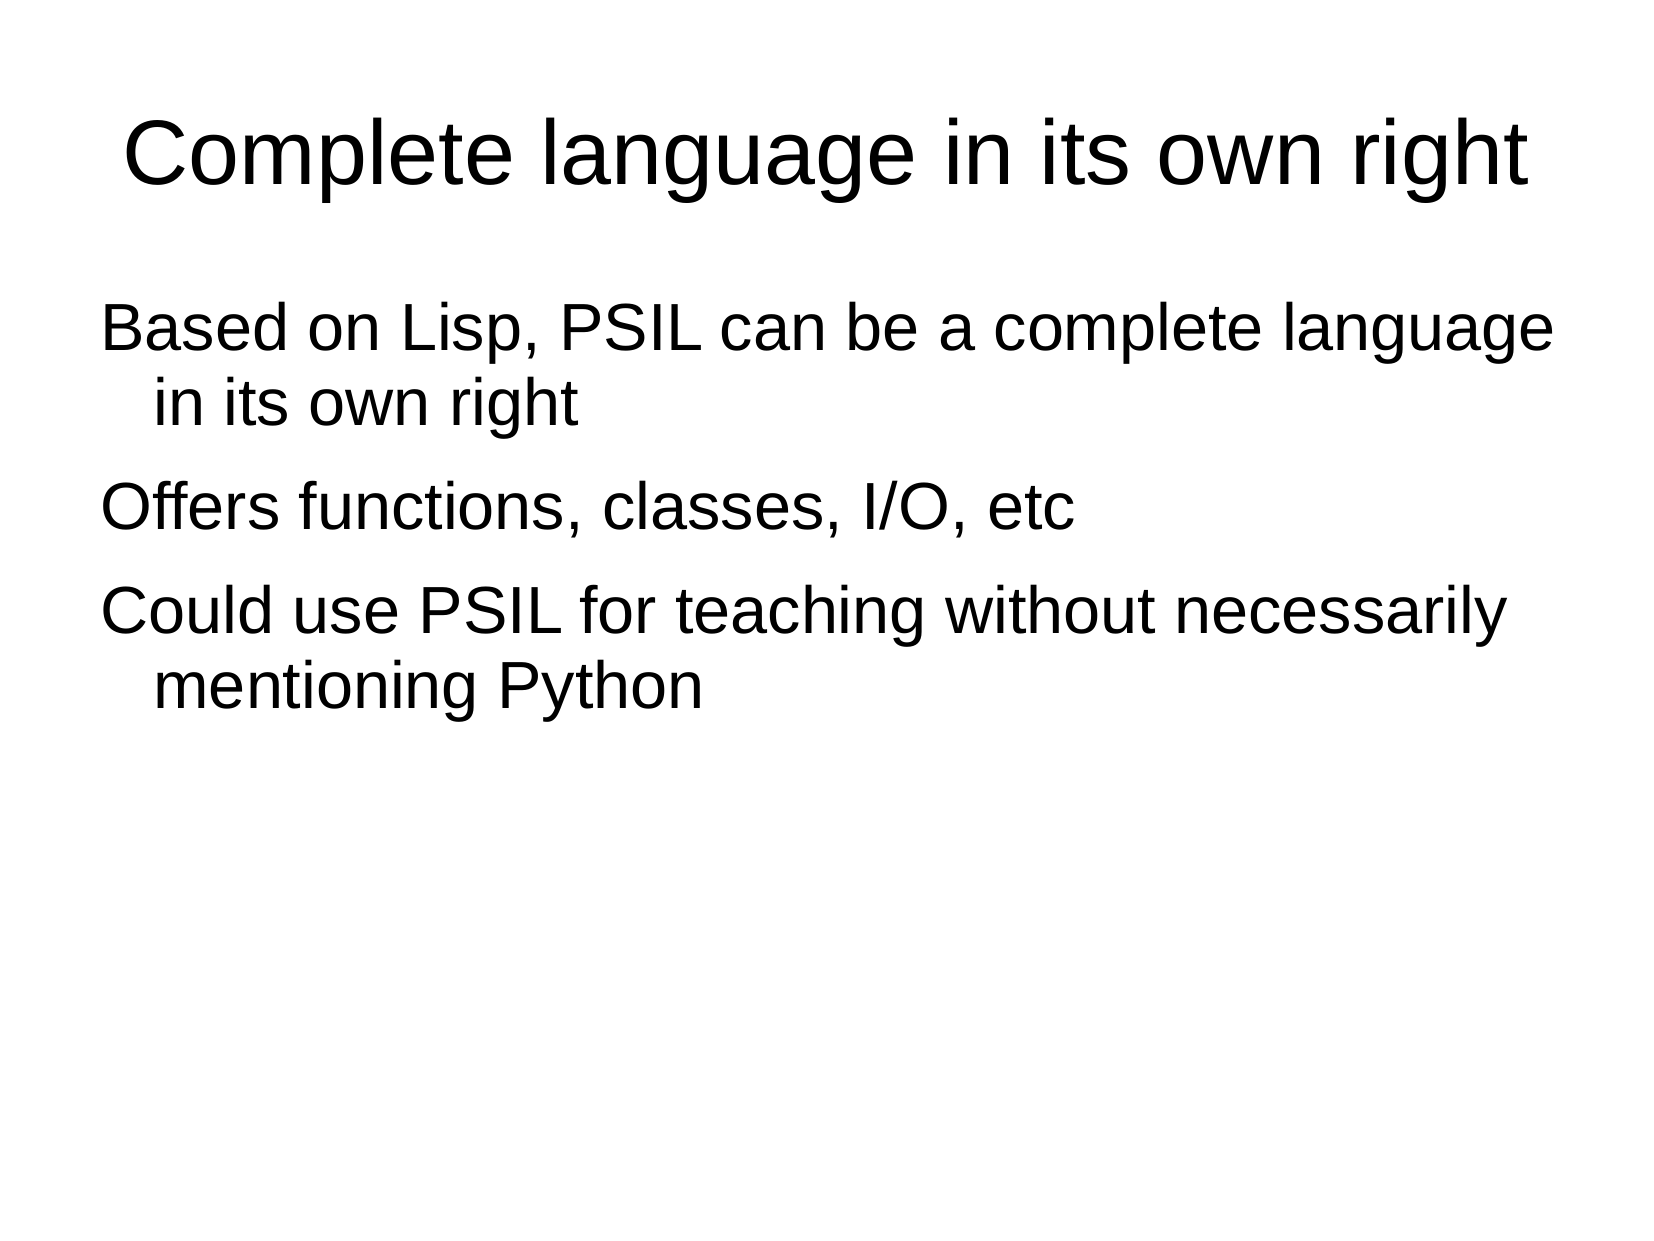

# Complete language in its own right
Based on Lisp, PSIL can be a complete language in its own right
Offers functions, classes, I/O, etc
Could use PSIL for teaching without necessarily mentioning Python